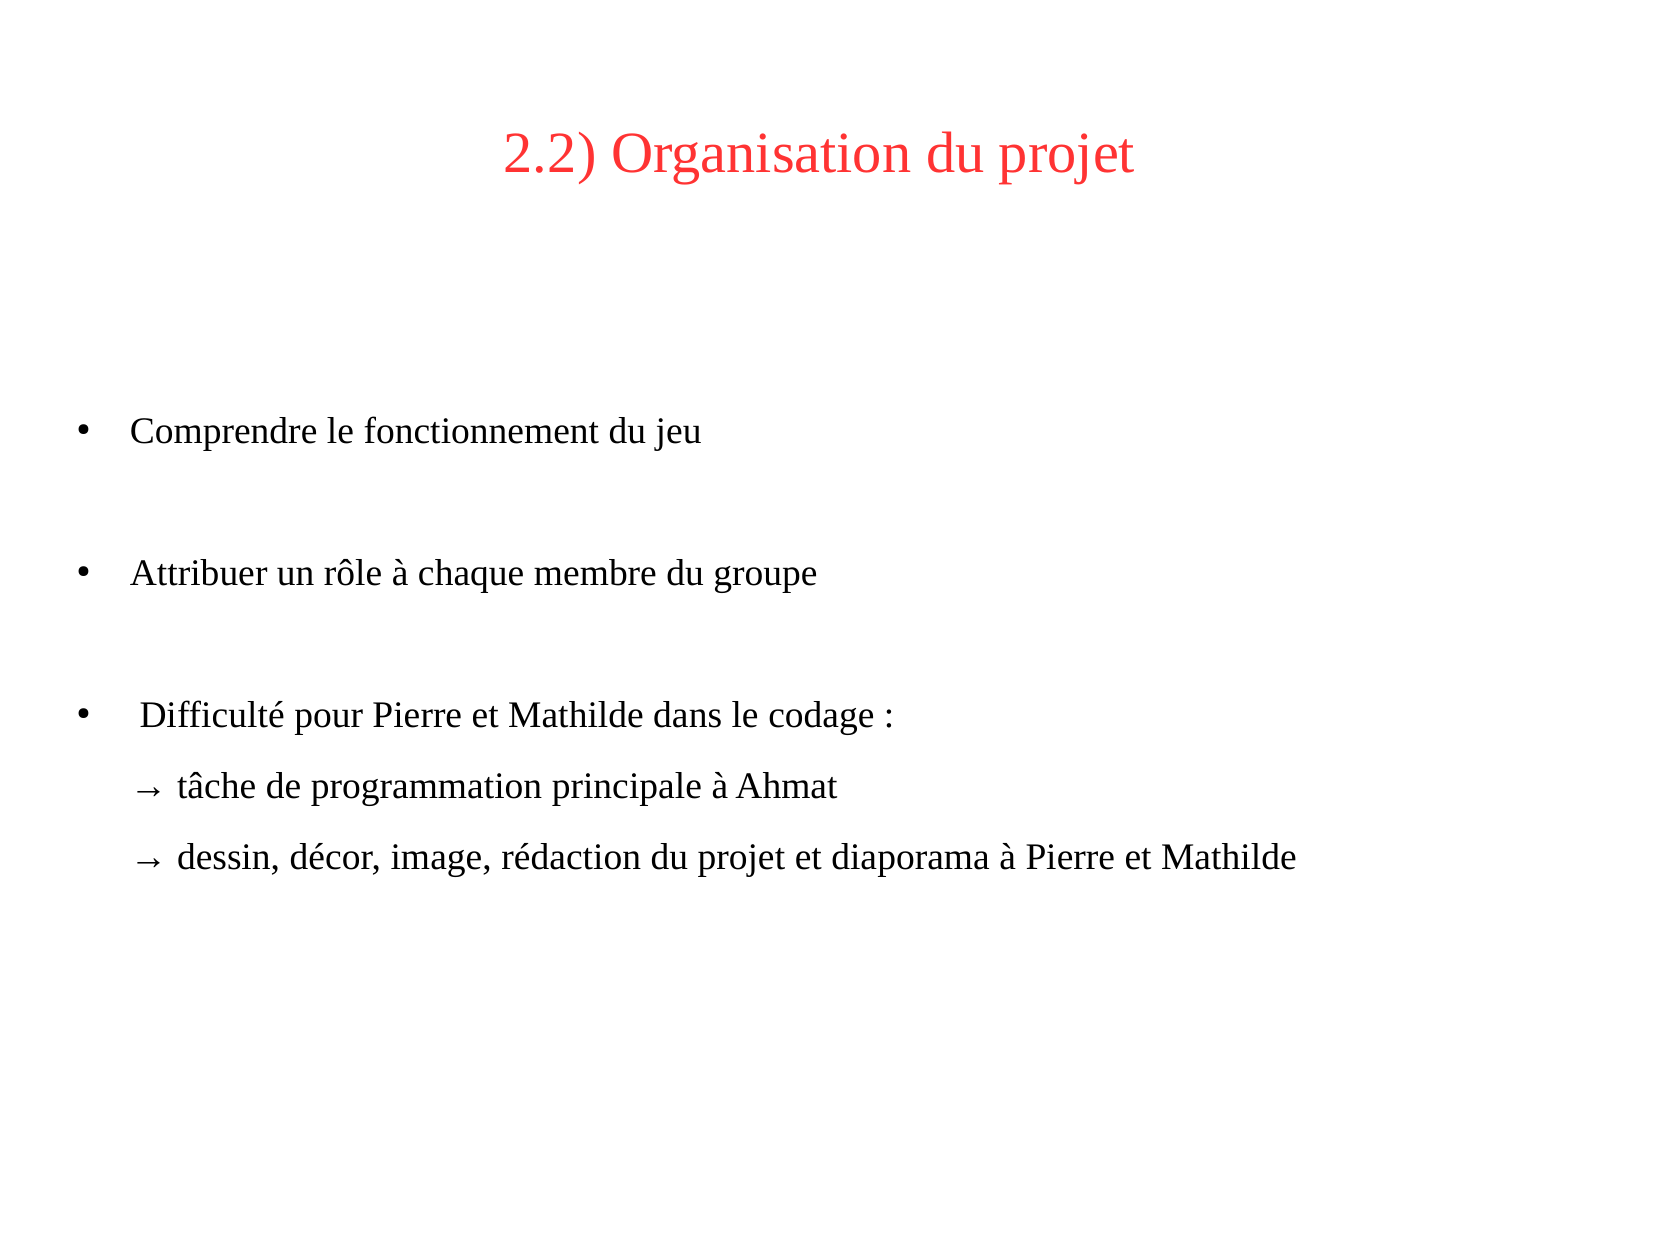

# 2.2	) Organisation du projet
Comprendre le fonctionnement du jeu
Attribuer un rôle à chaque membre du groupe
 Difficulté pour Pierre et Mathilde dans le codage :
→ tâche de programmation principale à Ahmat
→ dessin, décor, image, rédaction du projet et diaporama à Pierre et Mathilde